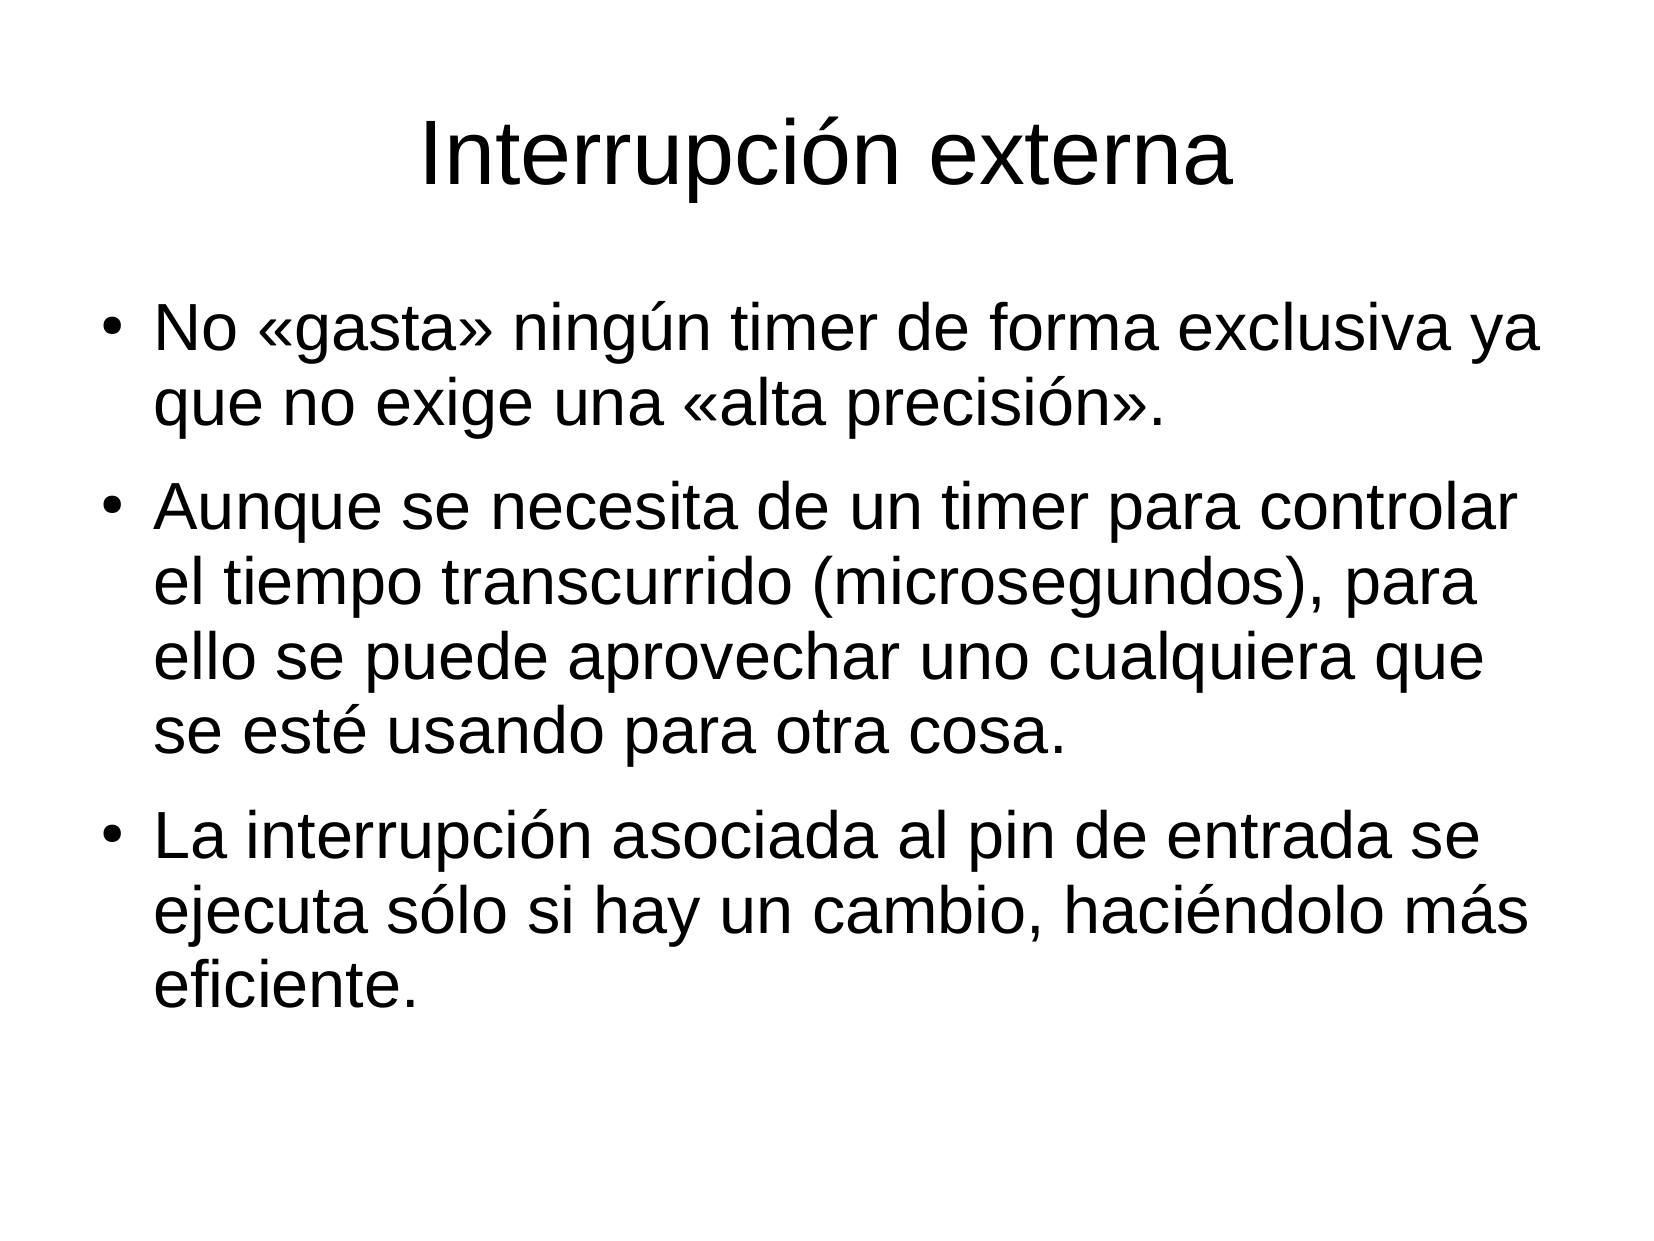

# Interrupción externa
No «gasta» ningún timer de forma exclusiva ya que no exige una «alta precisión».
Aunque se necesita de un timer para controlar el tiempo transcurrido (microsegundos), para ello se puede aprovechar uno cualquiera que se esté usando para otra cosa.
La interrupción asociada al pin de entrada se ejecuta sólo si hay un cambio, haciéndolo más eficiente.